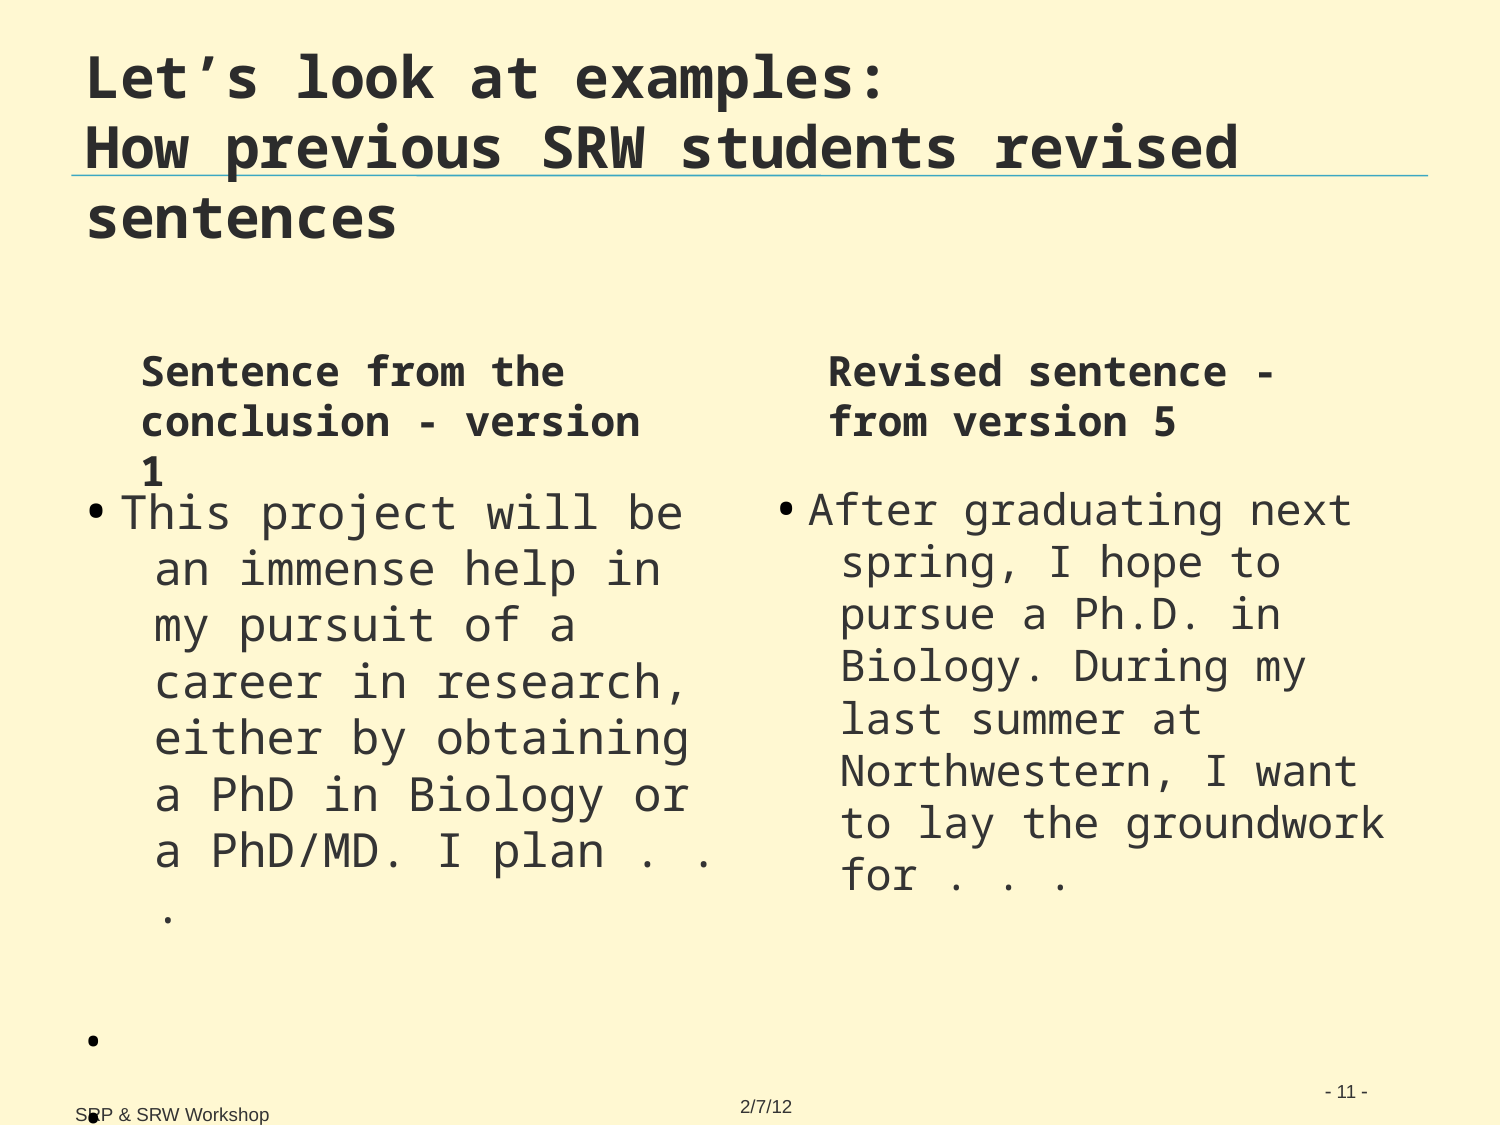

Let’s look at examples:
How previous SRW students revised sentences
Sentence from the conclusion - version 1
Revised sentence - from version 5
# This project will be an immense help in my pursuit of a career in research, either by obtaining a PhD in Biology or a PhD/MD. I plan . . .
After graduating next spring, I hope to pursue a Ph.D. in Biology. During my last summer at Northwestern, I want to lay the groundwork for . . .